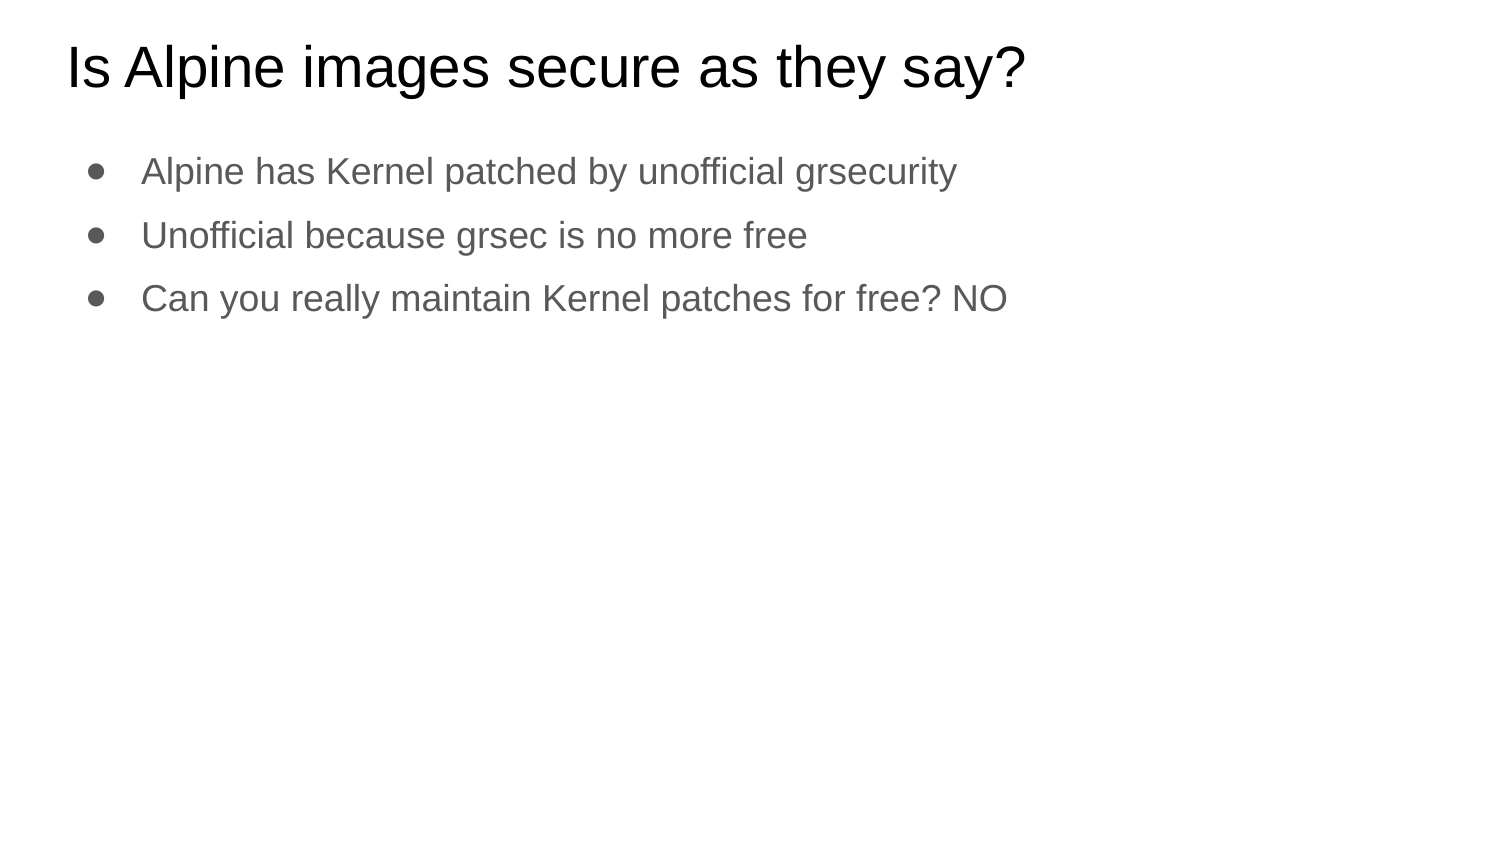

# Is Alpine images secure as they say?
Alpine has Kernel patched by unofficial grsecurity
Unofficial because grsec is no more free
Can you really maintain Kernel patches for free? NO